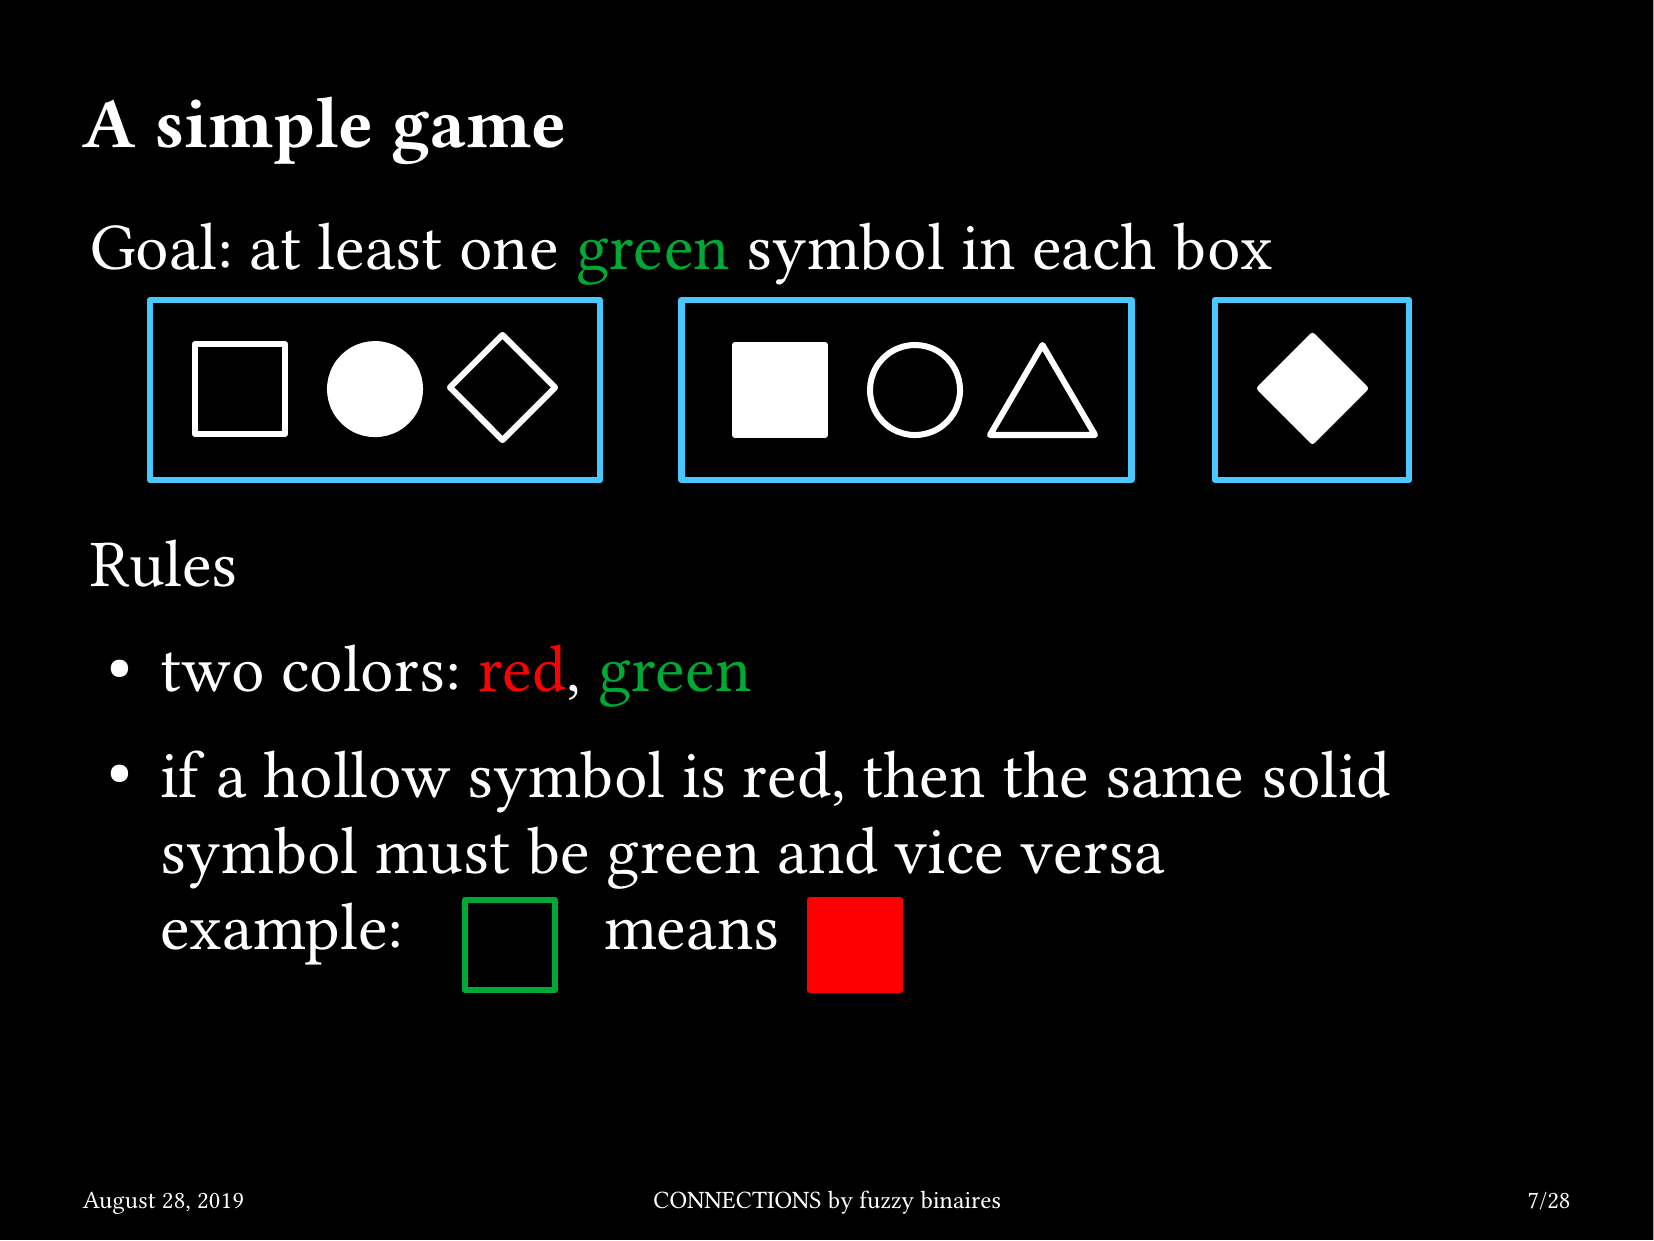

# A simple game
Goal: at least one green symbol in each box
Rules
two colors: red, green
if a hollow symbol is red, then the same solid symbol must be green and vice versa
example: means
7